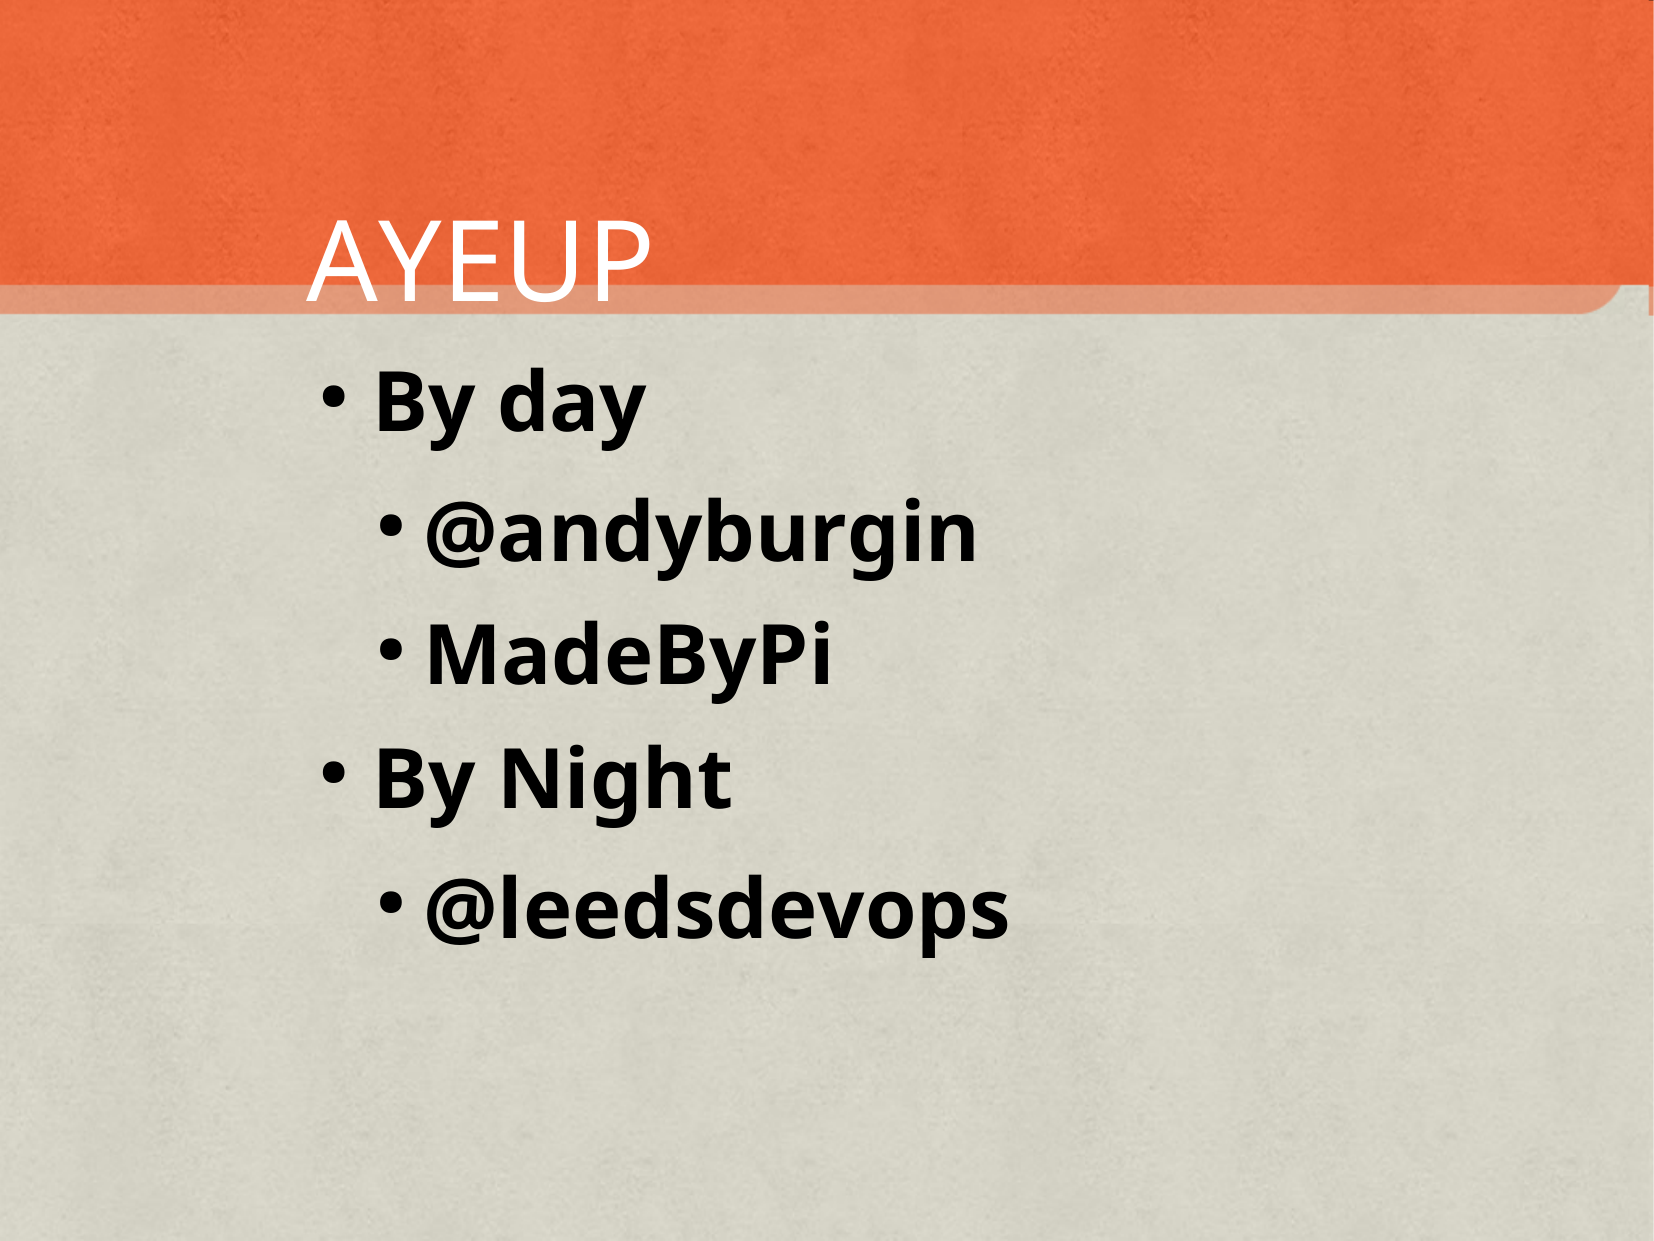

# AYEUP
By day
@andyburgin
MadeByPi
By Night
@leedsdevops